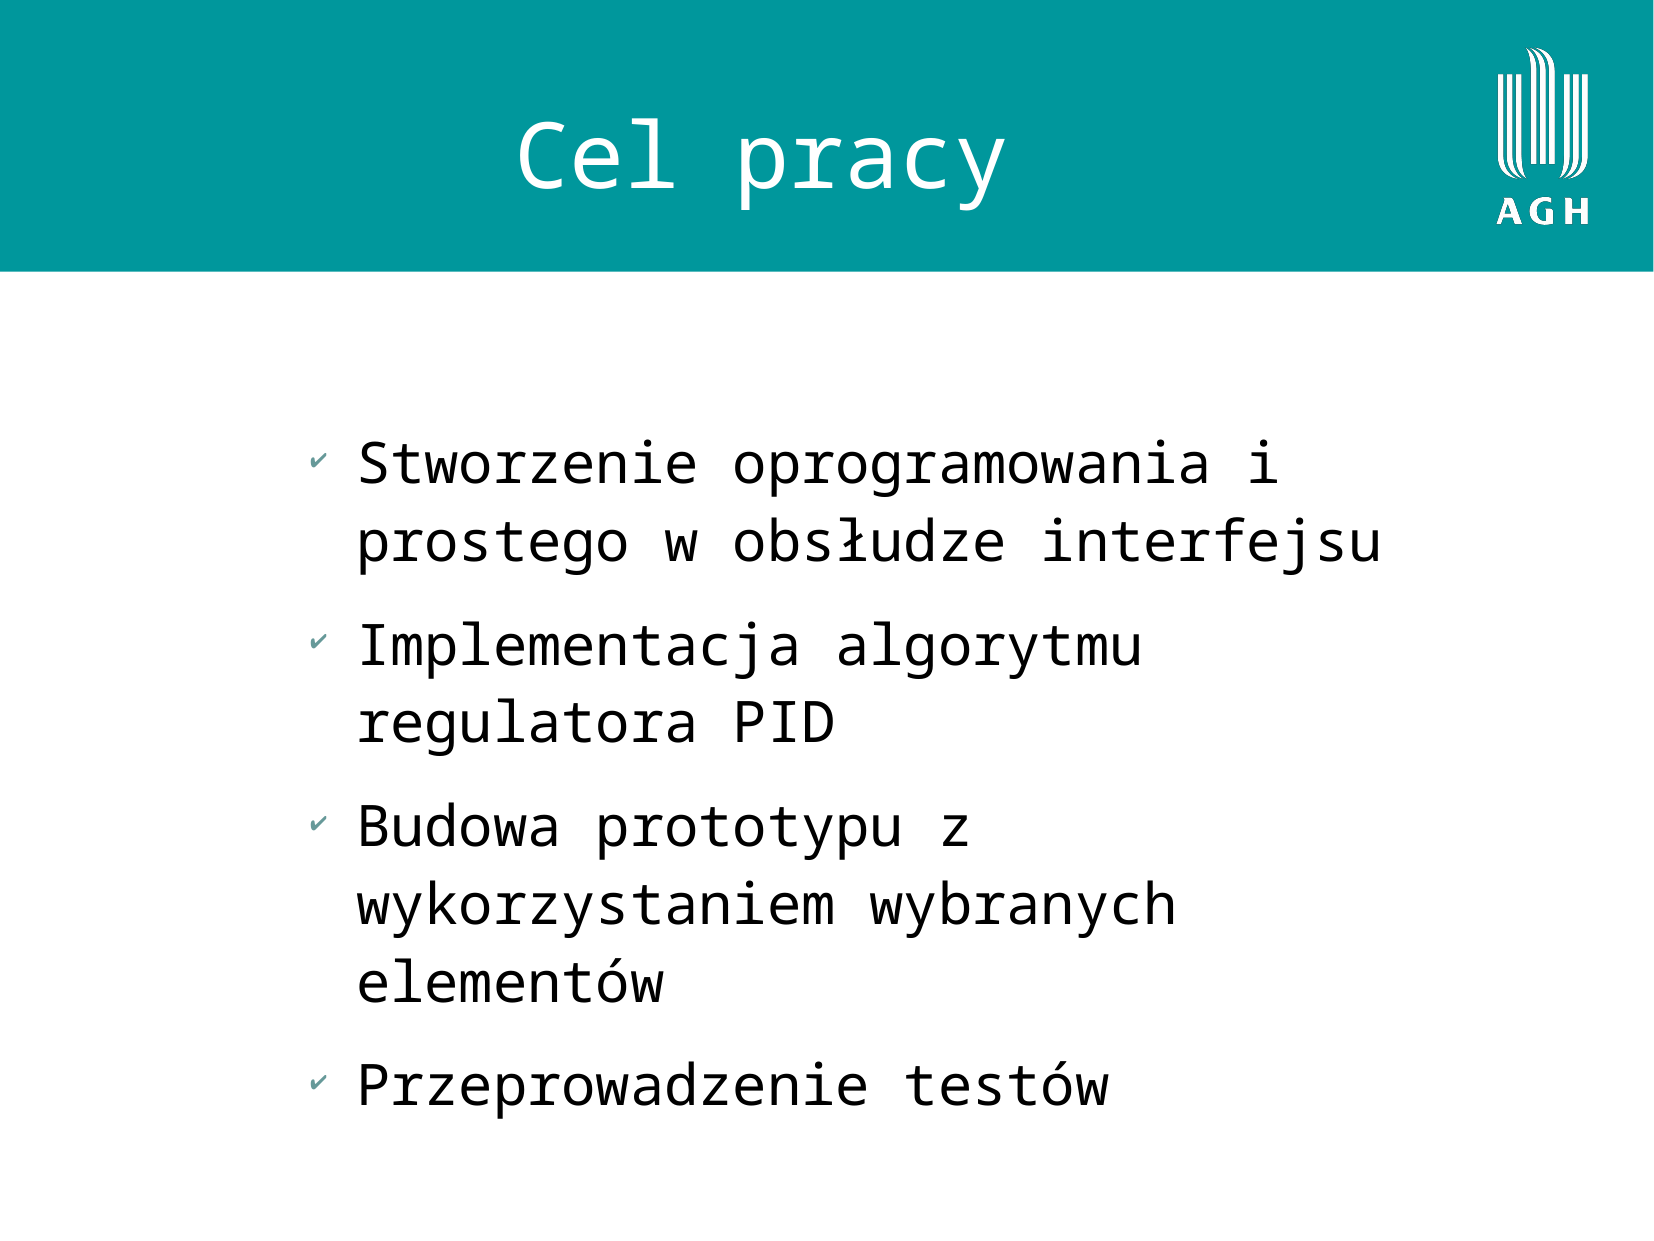

# Cel pracy
Stworzenie oprogramowania i prostego w obsłudze interfejsu
Implementacja algorytmu regulatora PID
Budowa prototypu z wykorzystaniem wybranych elementów
Przeprowadzenie testów